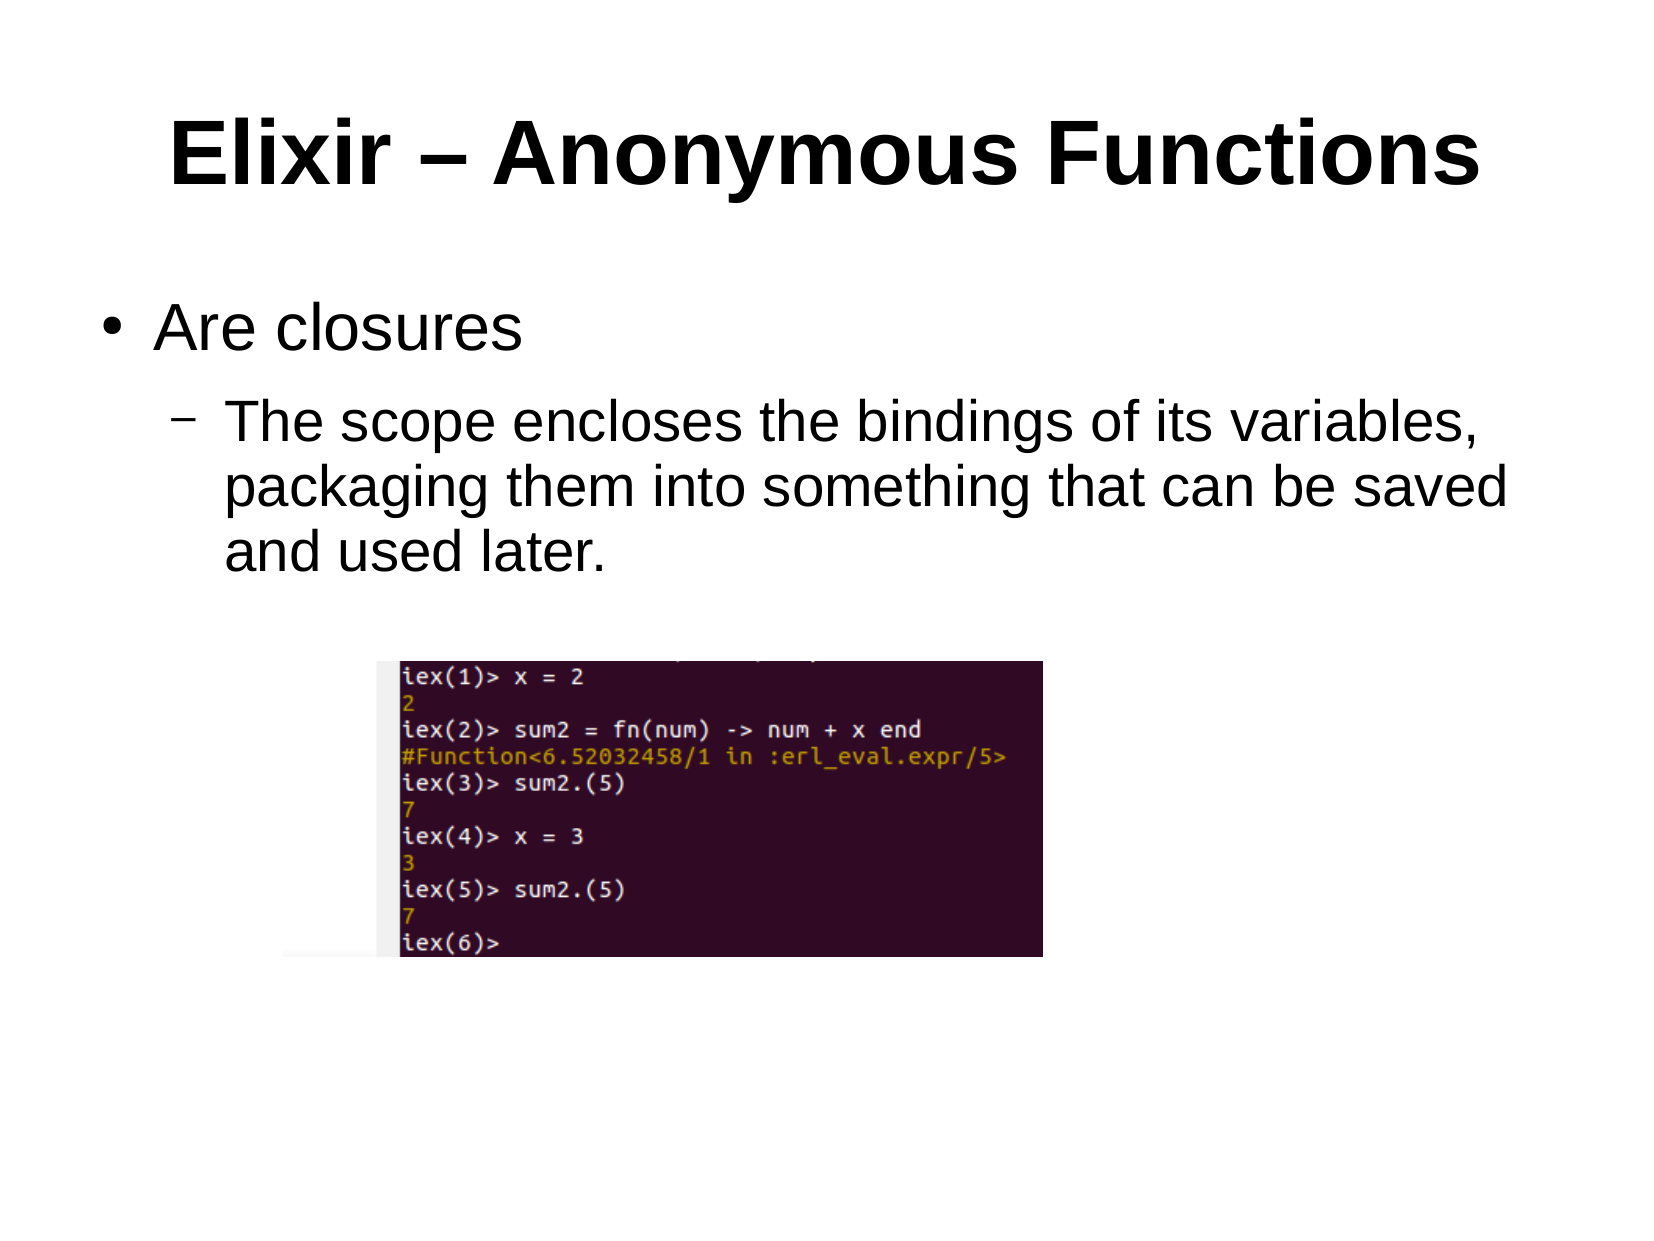

# Elixir – Anonymous Functions
Are closures
The scope encloses the bindings of its variables, packaging them into something that can be saved and used later.